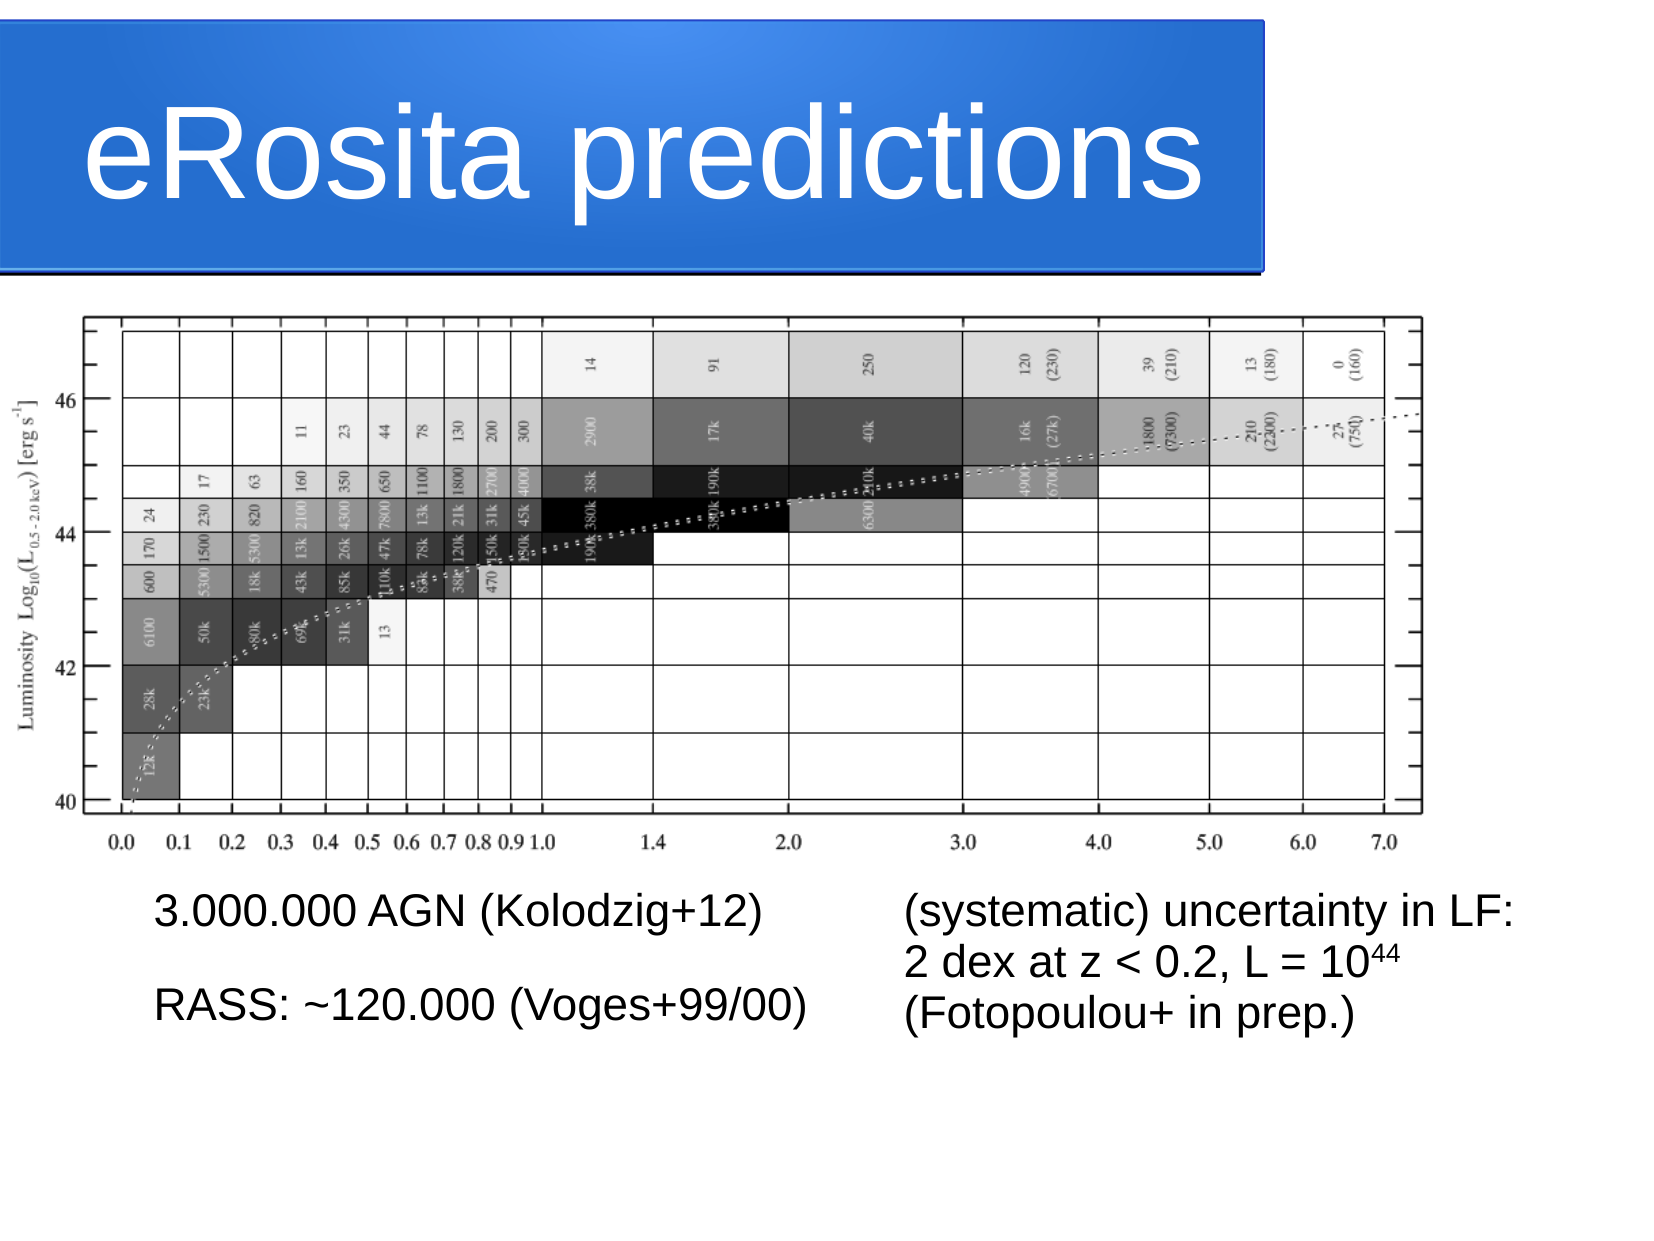

# eRosita predictions
3.000.000 AGN (Kolodzig+12)
RASS: ~120.000 (Voges+99/00)
(systematic) uncertainty in LF:
2 dex at z < 0.2, L = 1044 (Fotopoulou+ in prep.)